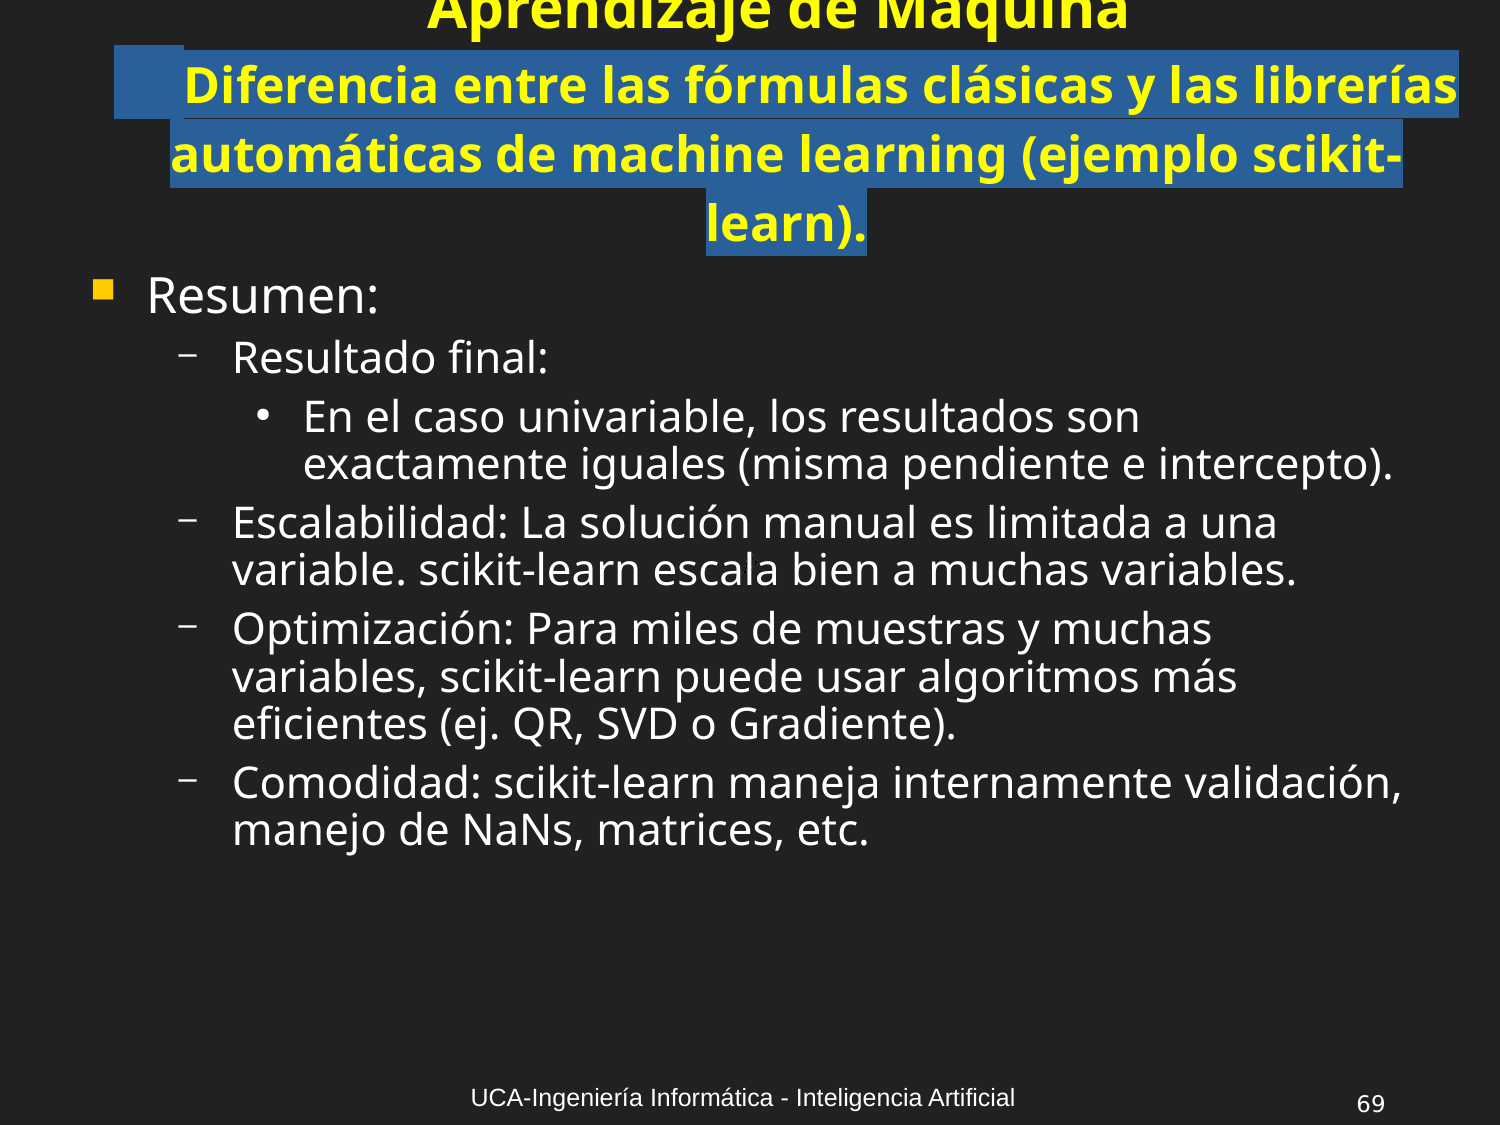

# Aprendizaje de Máquina Diferencia entre las fórmulas clásicas y las librerías automáticas de machine learning (ejemplo scikit-learn).
Resumen:
Resultado final:
En el caso univariable, los resultados son exactamente iguales (misma pendiente e intercepto).
Escalabilidad: La solución manual es limitada a una variable. scikit-learn escala bien a muchas variables.
Optimización: Para miles de muestras y muchas variables, scikit-learn puede usar algoritmos más eficientes (ej. QR, SVD o Gradiente).
Comodidad: scikit-learn maneja internamente validación, manejo de NaNs, matrices, etc.